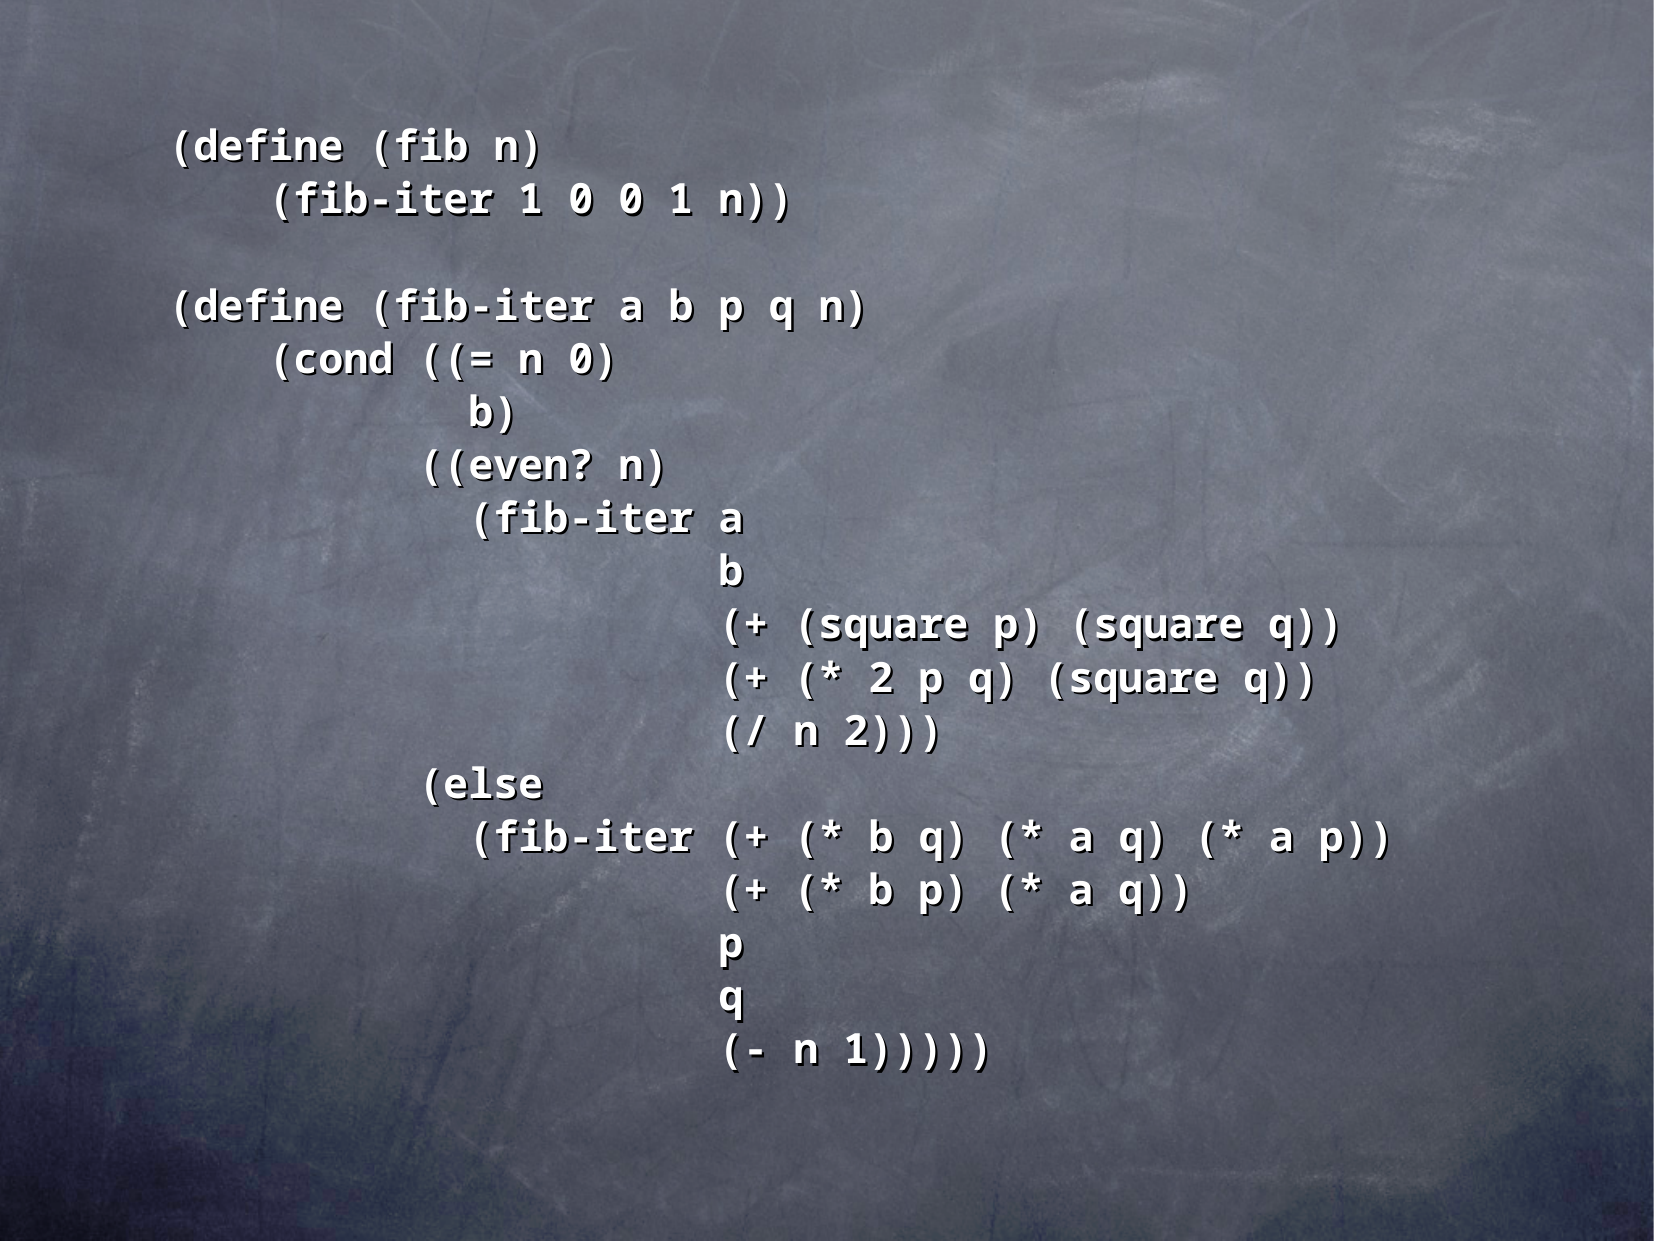

(define (fib n)
 (fib-iter 1 0 0 1 n))
(define (fib-iter a b p q n)
 (cond ((= n 0)
 b)
 ((even? n)
 (fib-iter a
 b
 (+ (square p) (square q))
 (+ (* 2 p q) (square q))
 (/ n 2)))
 (else
 (fib-iter (+ (* b q) (* a q) (* a p))
 (+ (* b p) (* a q))
 p
 q
 (- n 1)))))